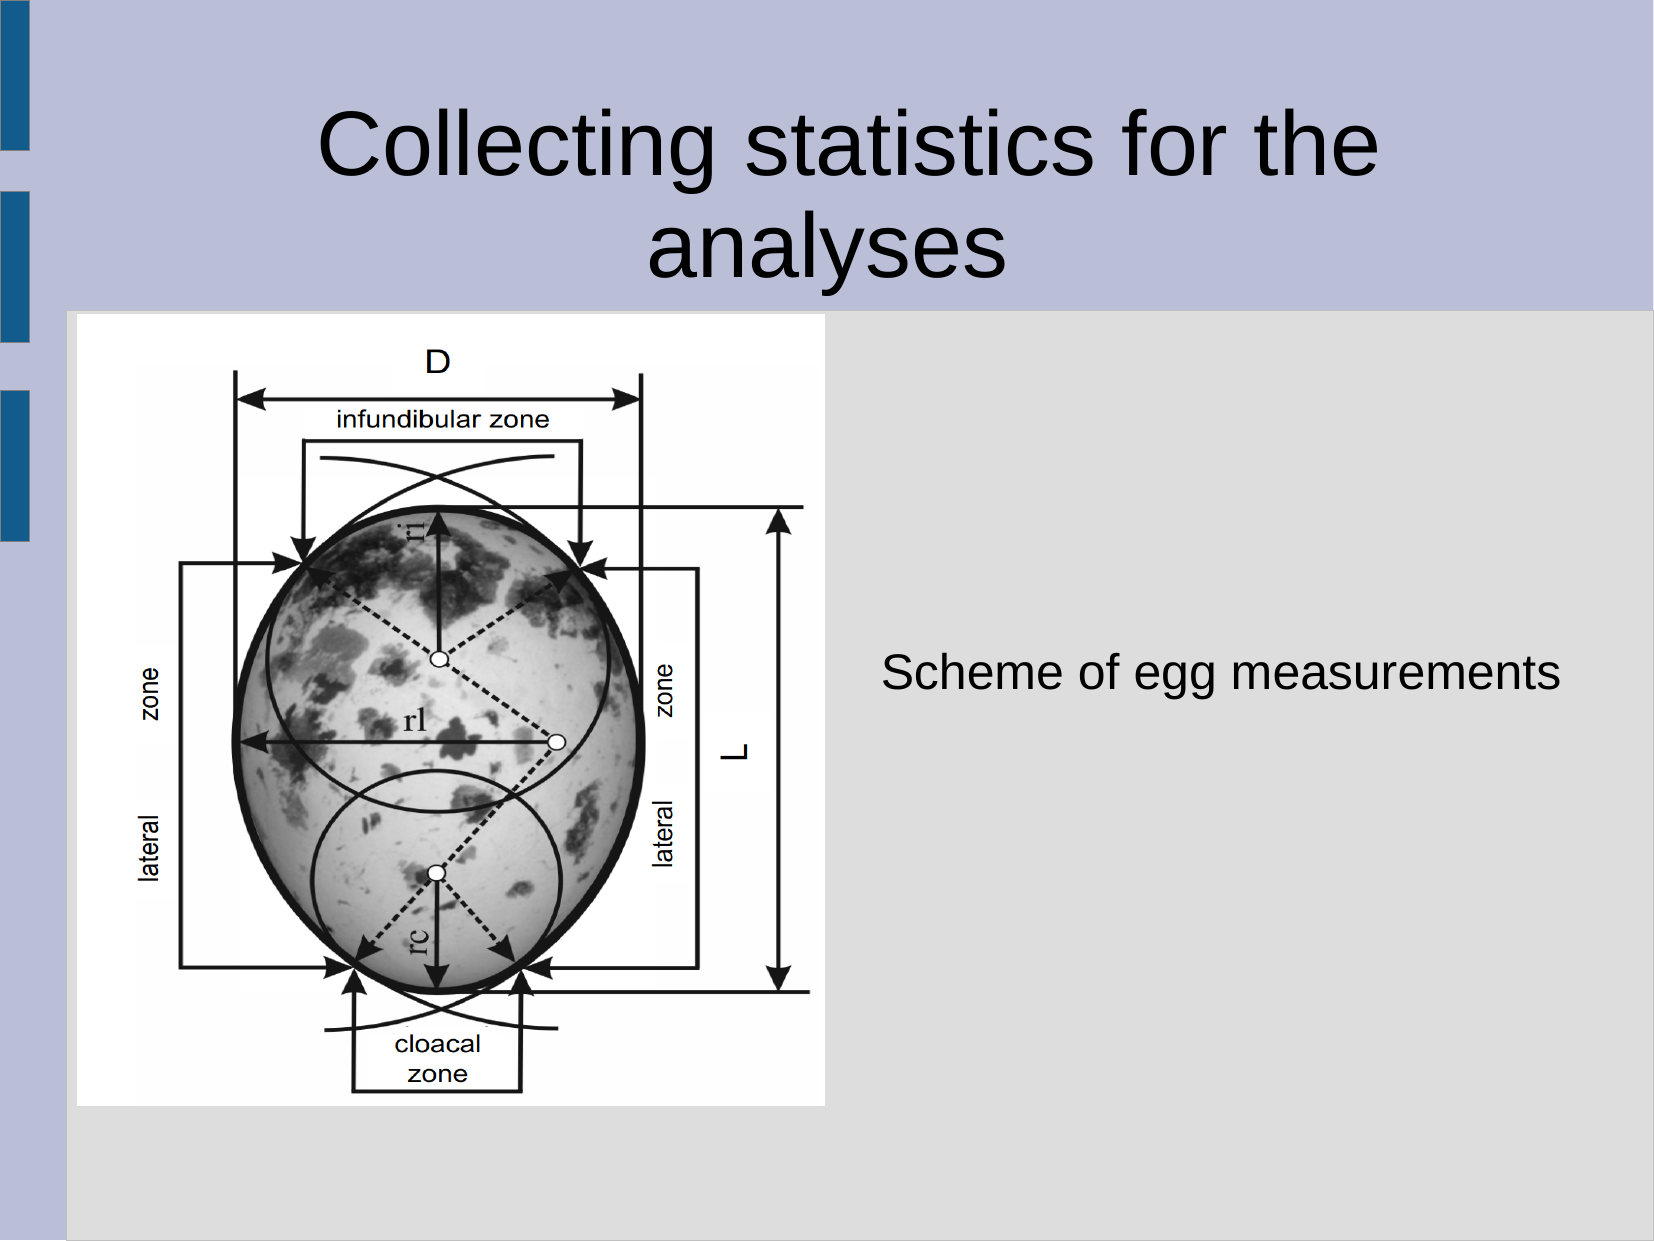

# Collecting statistics for the analyses
Scheme of egg measurements